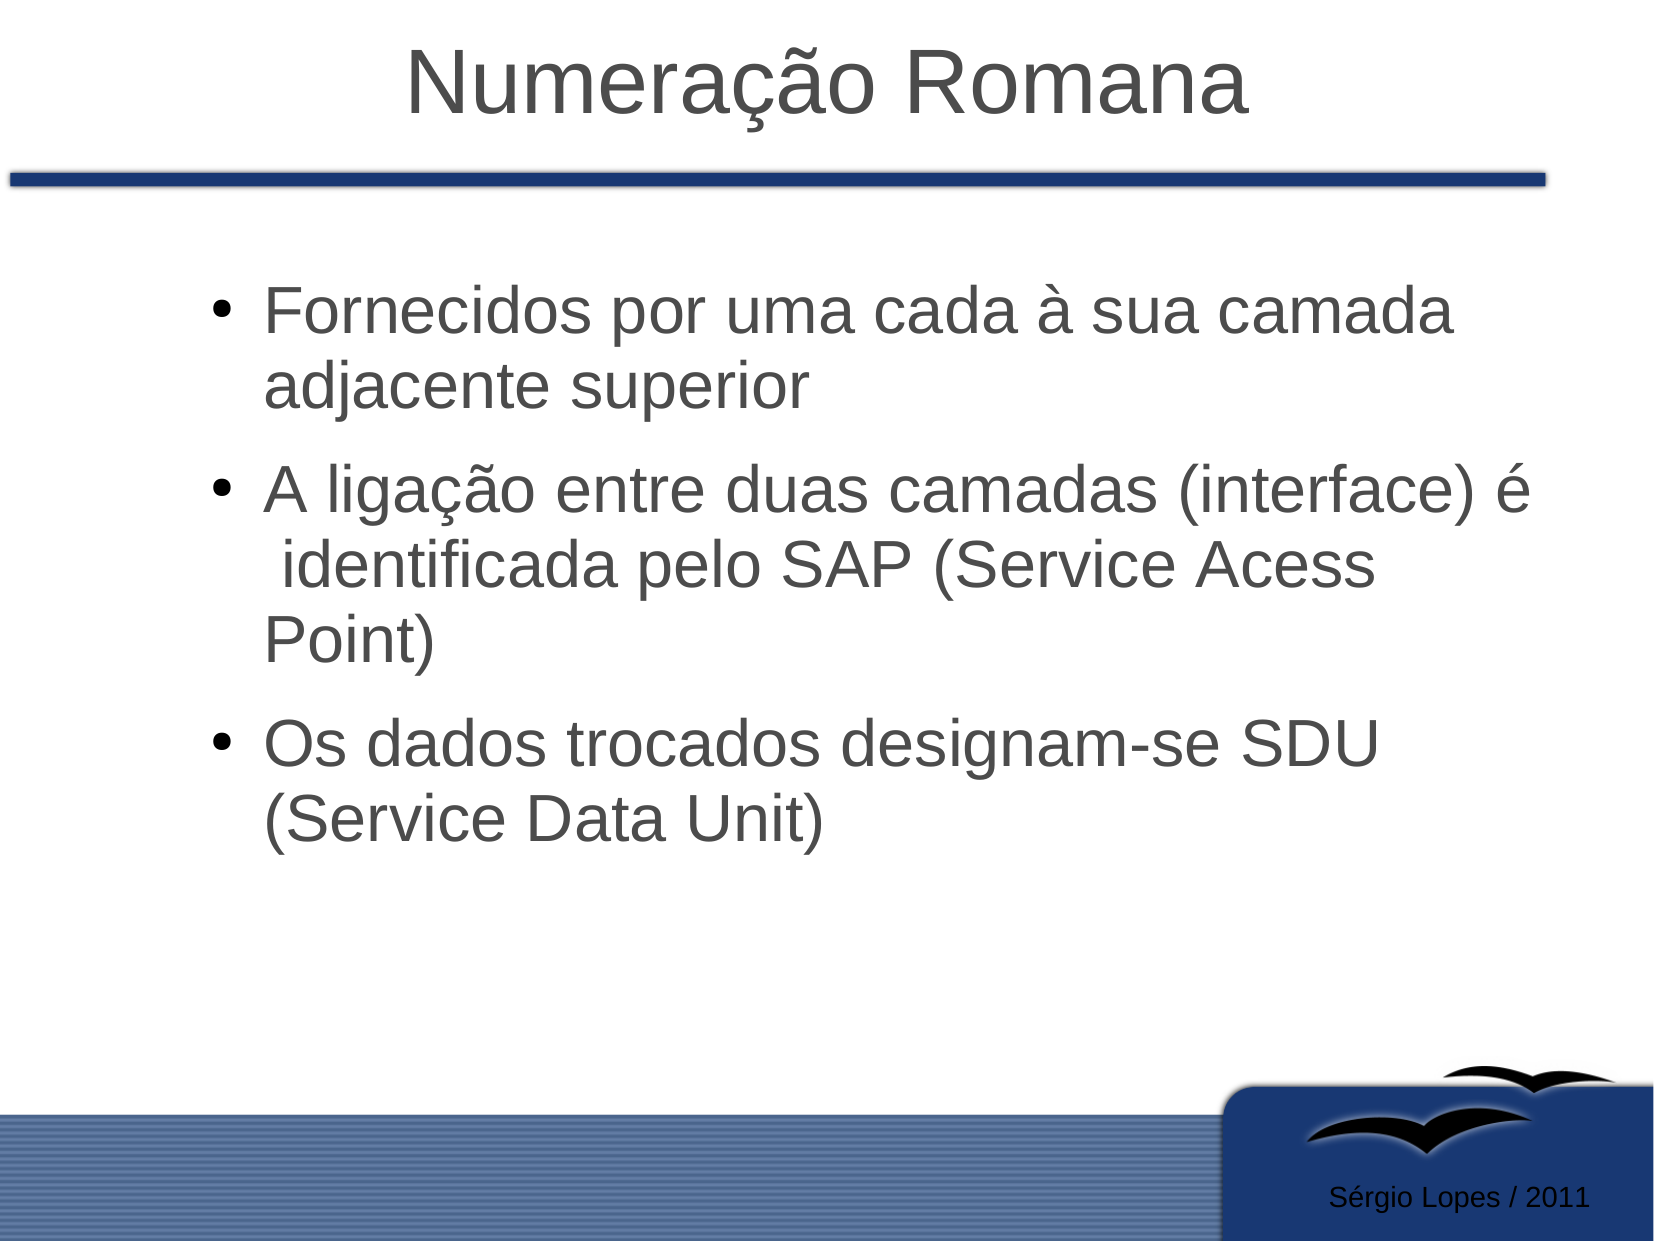

# Numeração Romana
Fornecidos por uma cada à sua camada adjacente superior
A ligação entre duas camadas (interface) é identificada pelo SAP (Service Acess Point)
Os dados trocados designam-se SDU (Service Data Unit)
Sérgio Lopes / 2011